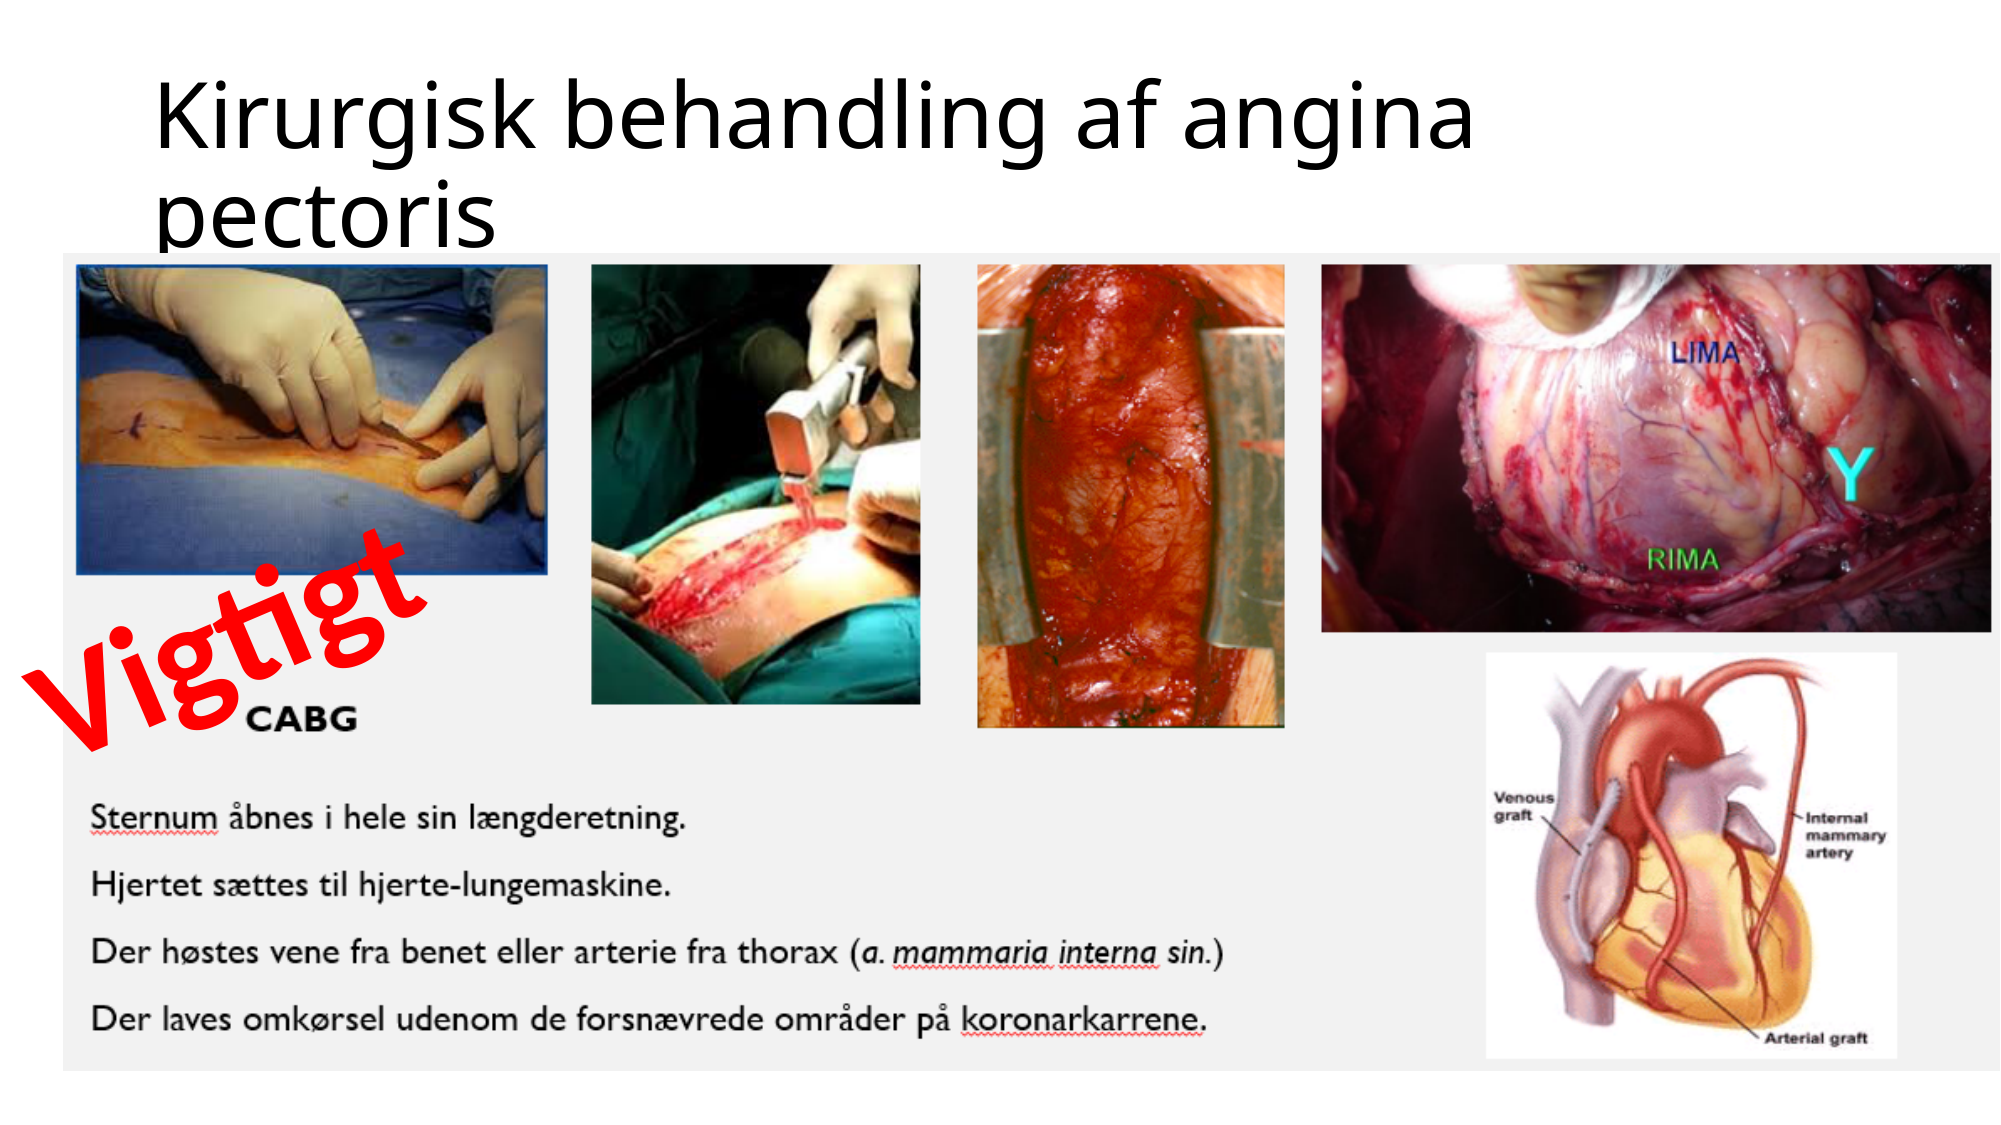

# Kirurgisk behandling af angina pectoris
Vigtigt